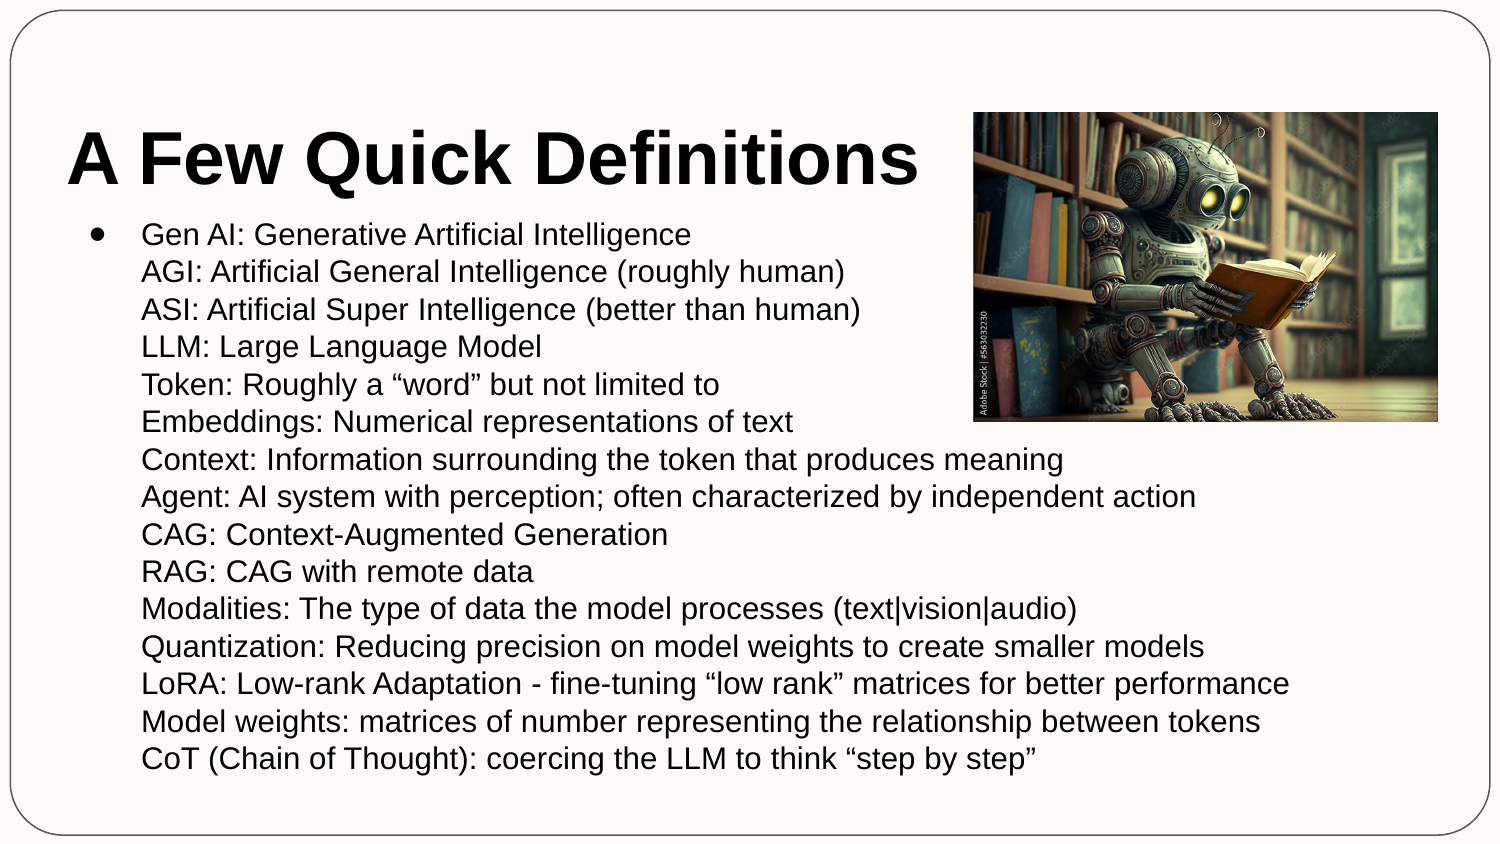

A Few Quick Definitions
# Gen AI: Generative Artificial Intelligence AGI: Artificial General Intelligence (roughly human) ASI: Artificial Super Intelligence (better than human) LLM: Large Language Model Token: Roughly a “word” but not limited to Embeddings: Numerical representations of text Context: Information surrounding the token that produces meaning Agent: AI system with perception; often characterized by independent action CAG: Context-Augmented Generation RAG: CAG with remote data Modalities: The type of data the model processes (text|vision|audio) Quantization: Reducing precision on model weights to create smaller models LoRA: Low-rank Adaptation - fine-tuning “low rank” matrices for better performance Model weights: matrices of number representing the relationship between tokens CoT (Chain of Thought): coercing the LLM to think “step by step”